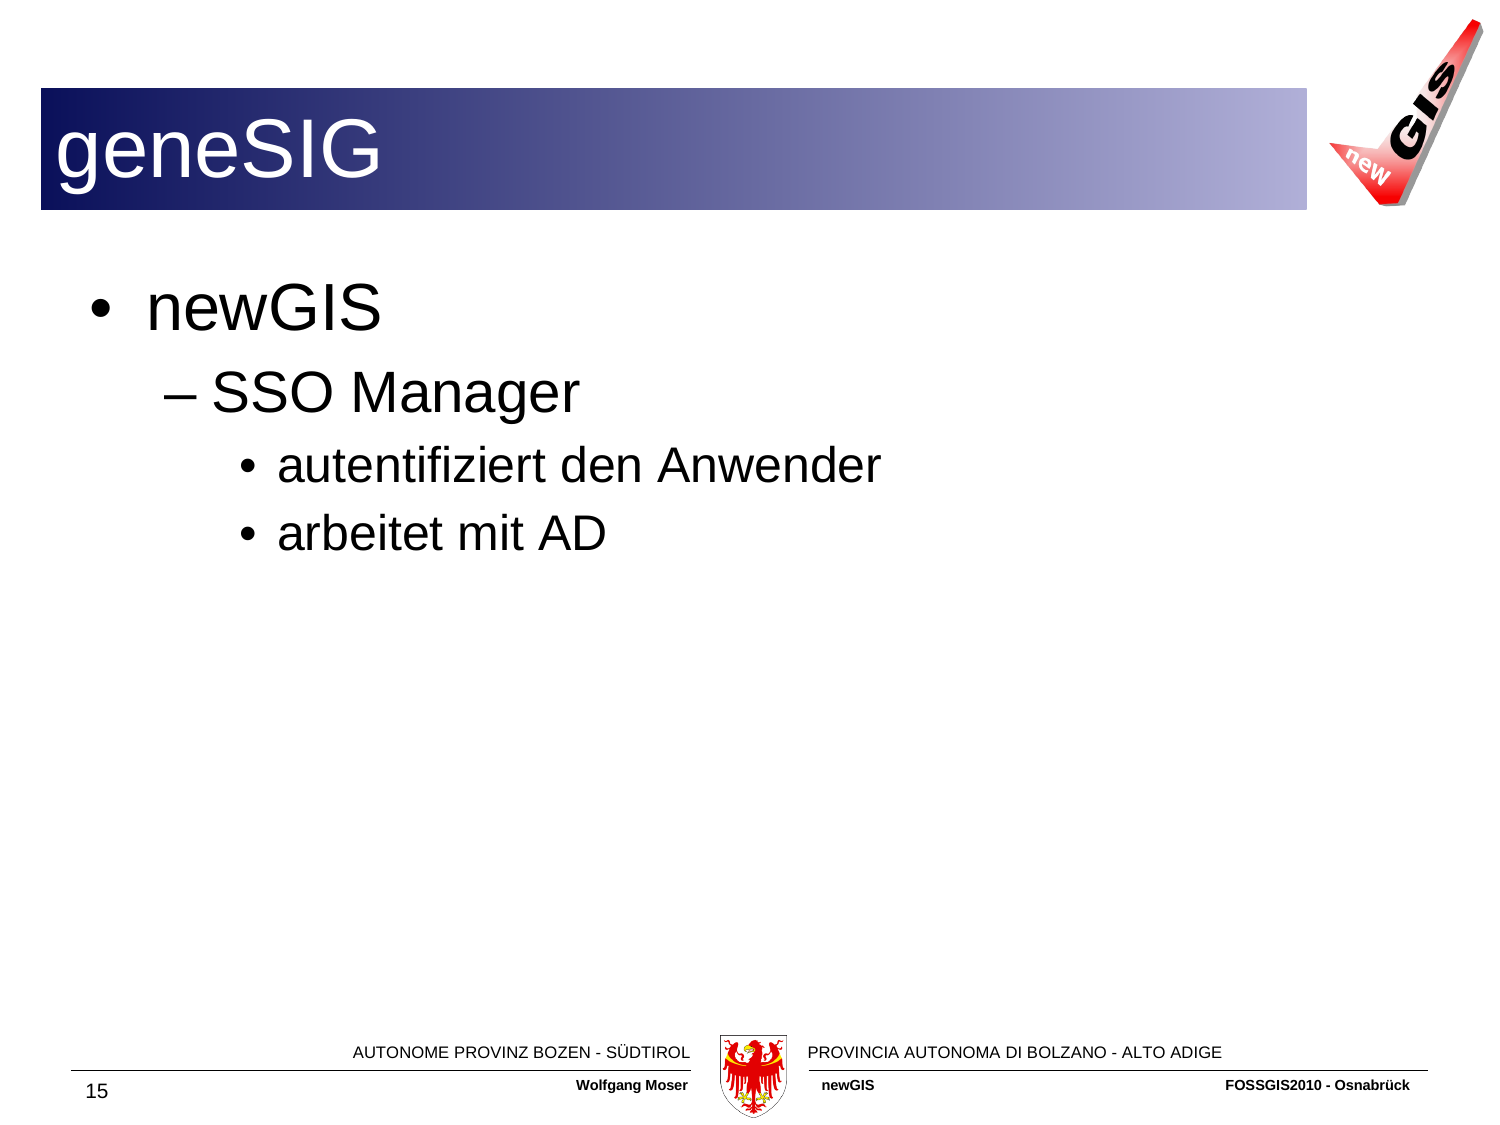

geneSIG
# newGIS
SSO Manager
autentifiziert den Anwender
arbeitet mit AD